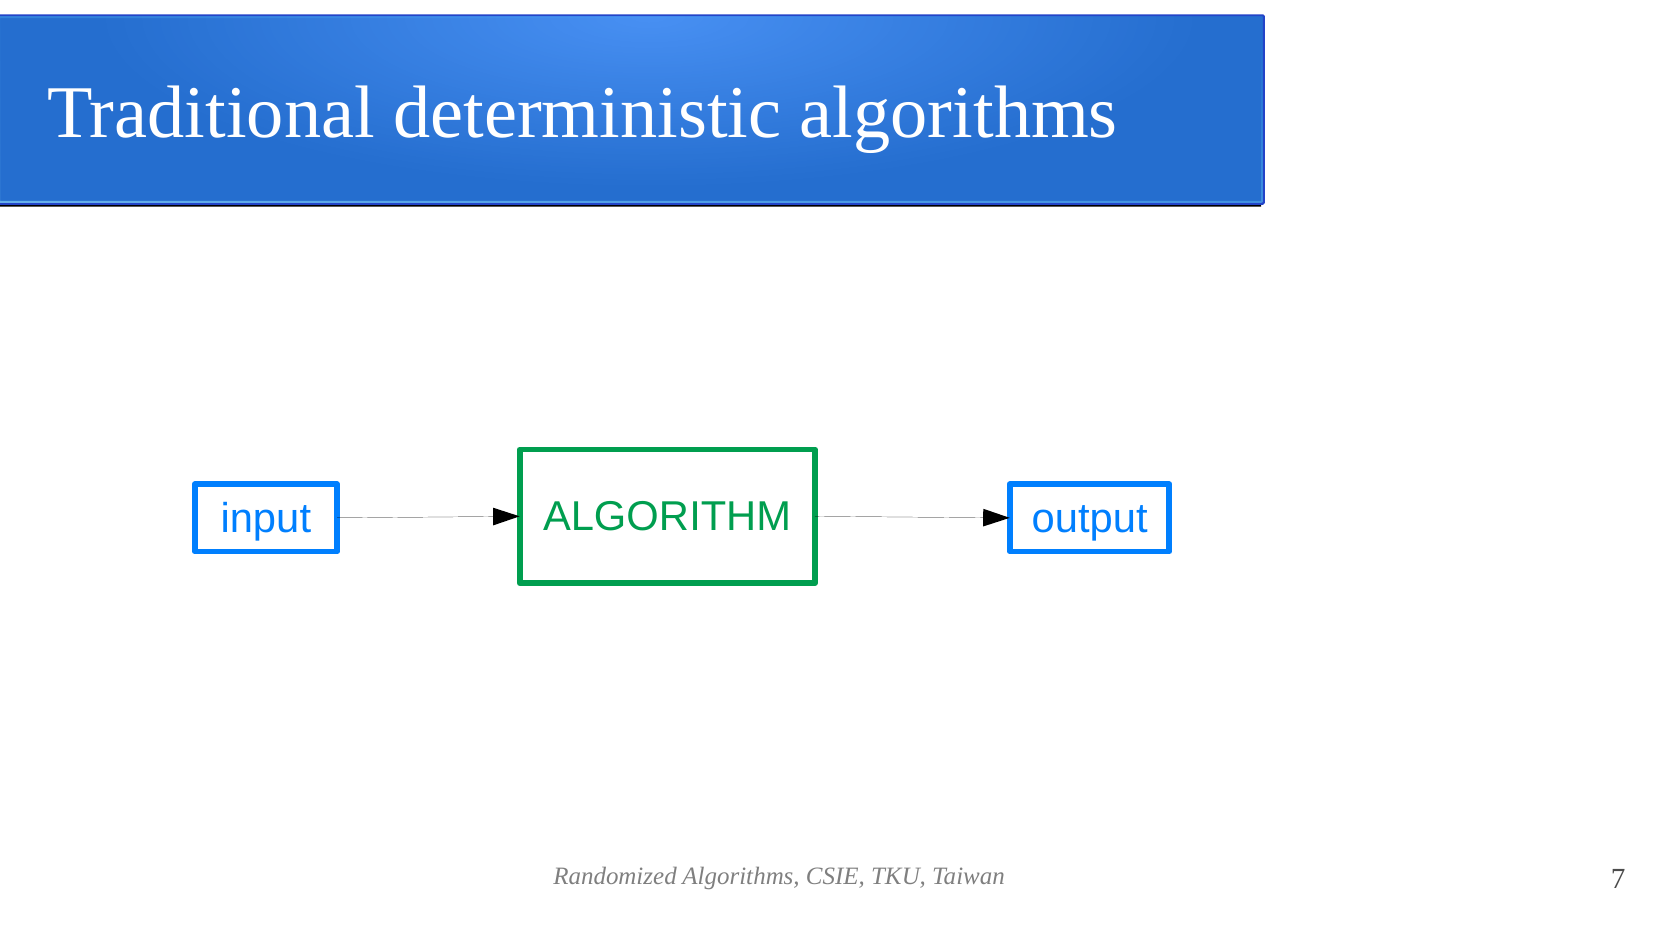

# Traditional deterministic algorithms
ALGORITHM
input
output
Randomized Algorithms, CSIE, TKU, Taiwan
7